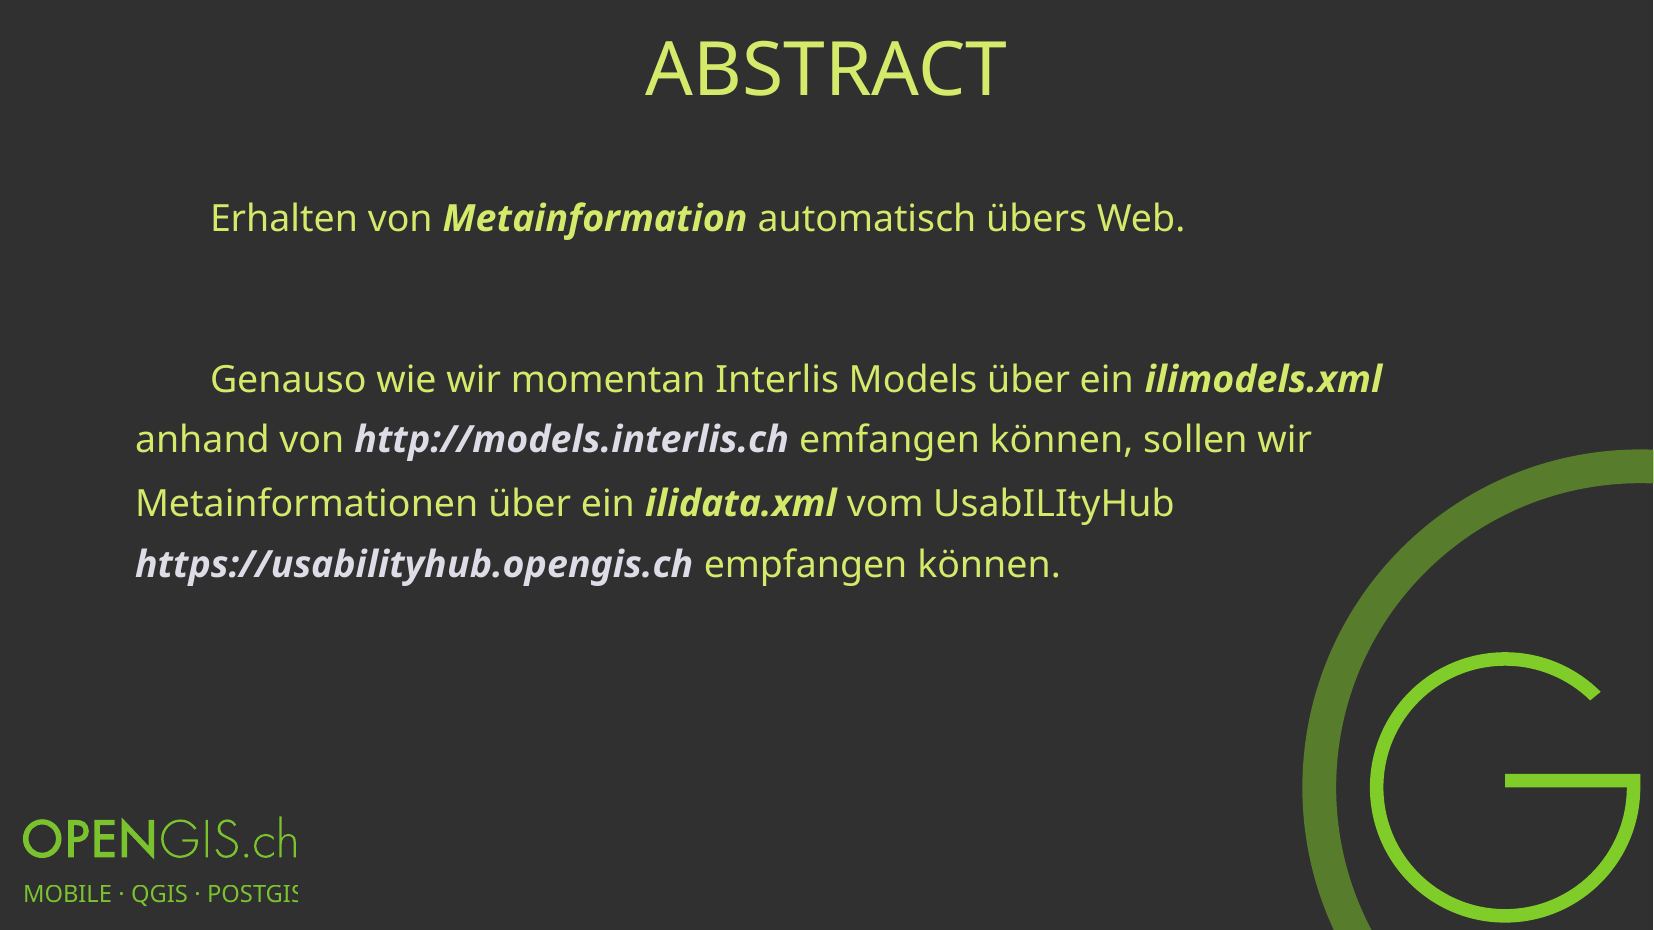

# ABSTRACT
Erhalten von Metainformation automatisch übers Web.
	Genauso wie wir momentan Interlis Models über ein ilimodels.xml 	anhand von http://models.interlis.ch emfangen können, sollen wir 	Metainformationen über ein ilidata.xml vom UsabILItyHub 			https://usabilityhub.opengis.ch empfangen können.